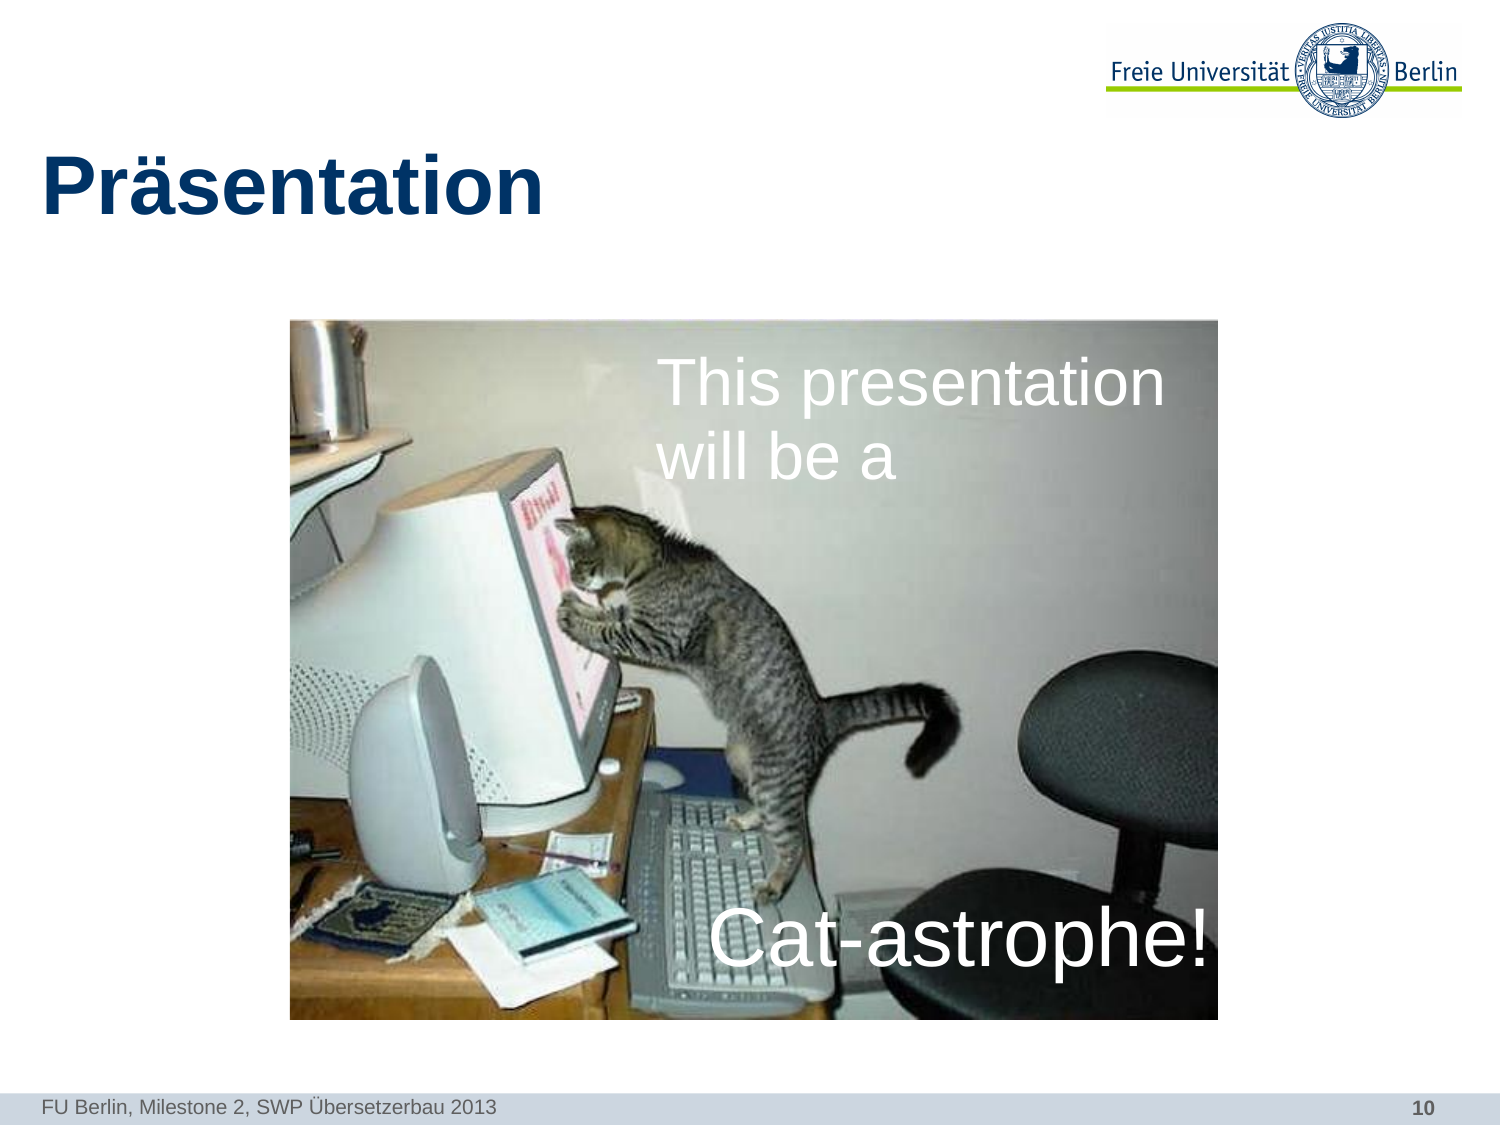

# Präsentation
This presentation will be a
Cat-astrophe!